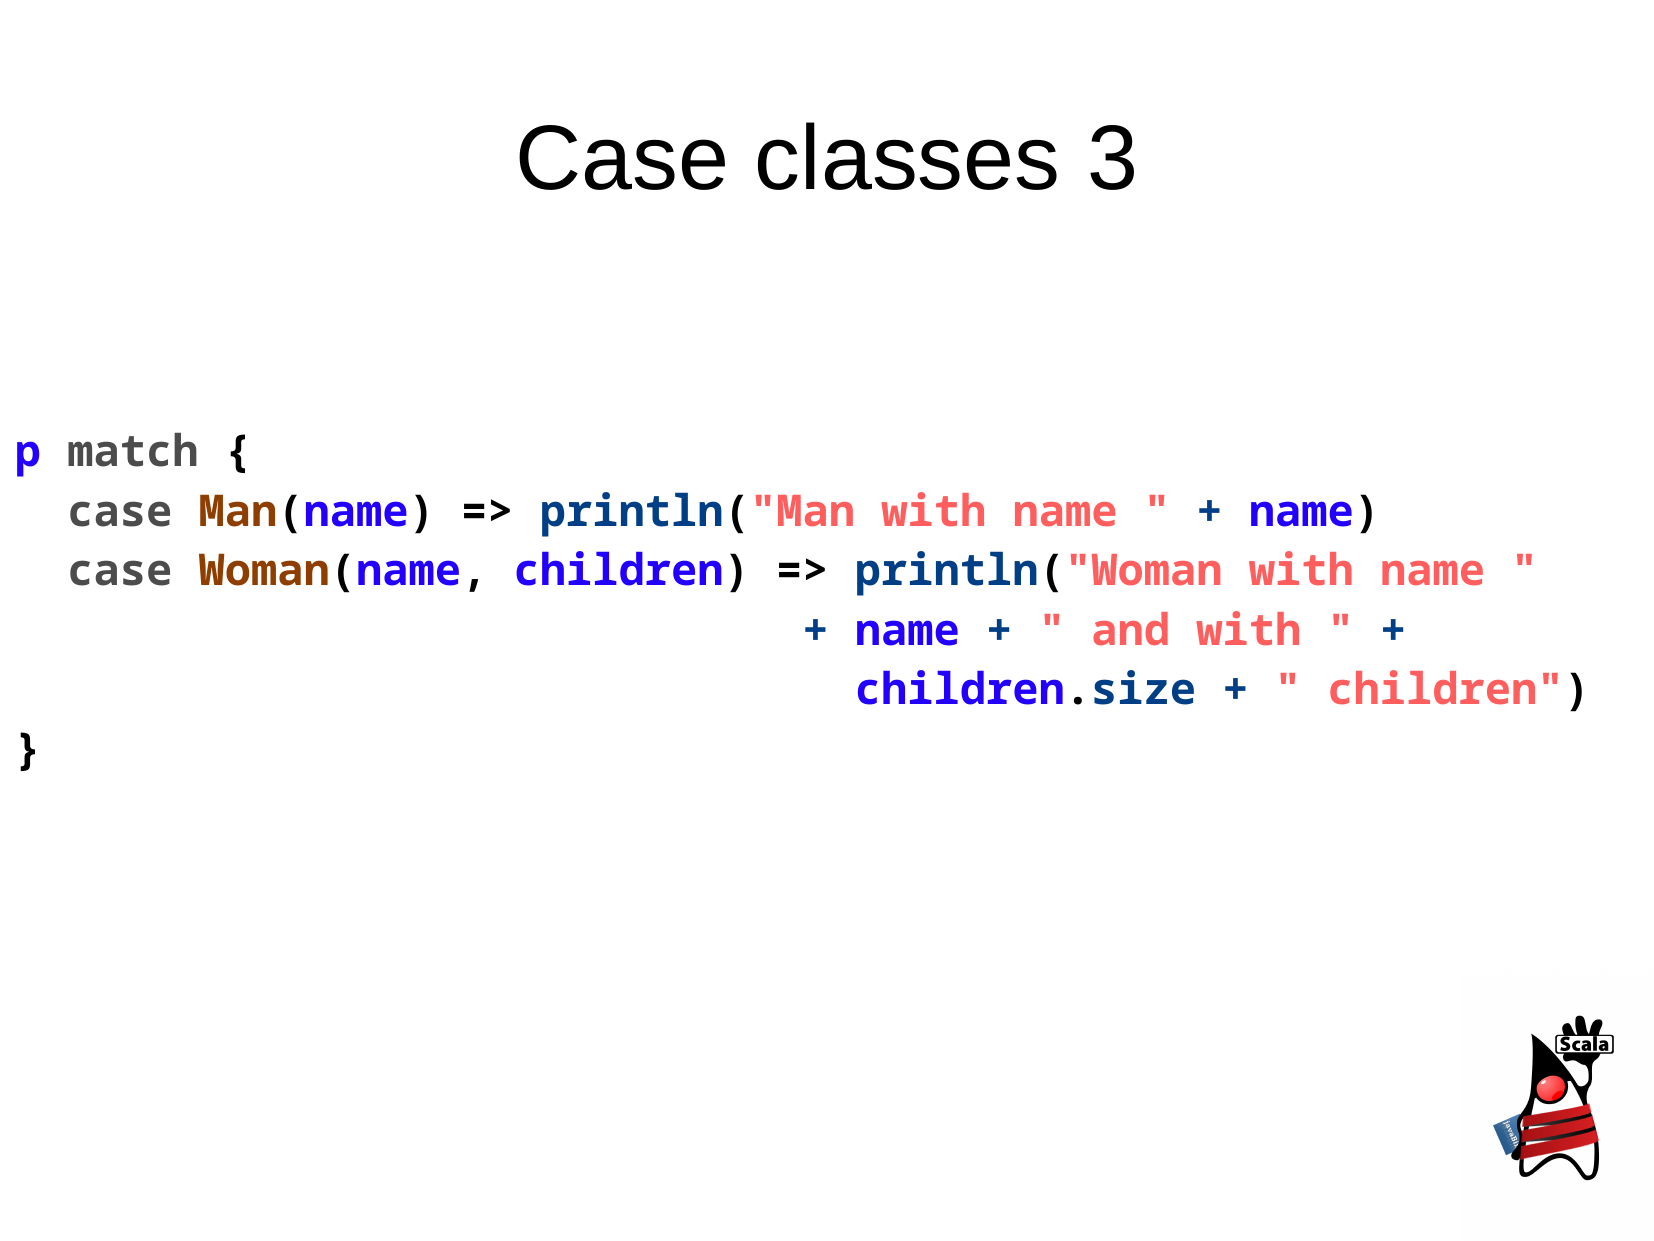

Case classes 3
p match {
 case Man(name) => println("Man with name " + name)
 case Woman(name, children) => println("Woman with name " + name + " and with " + children.size + " children")
}